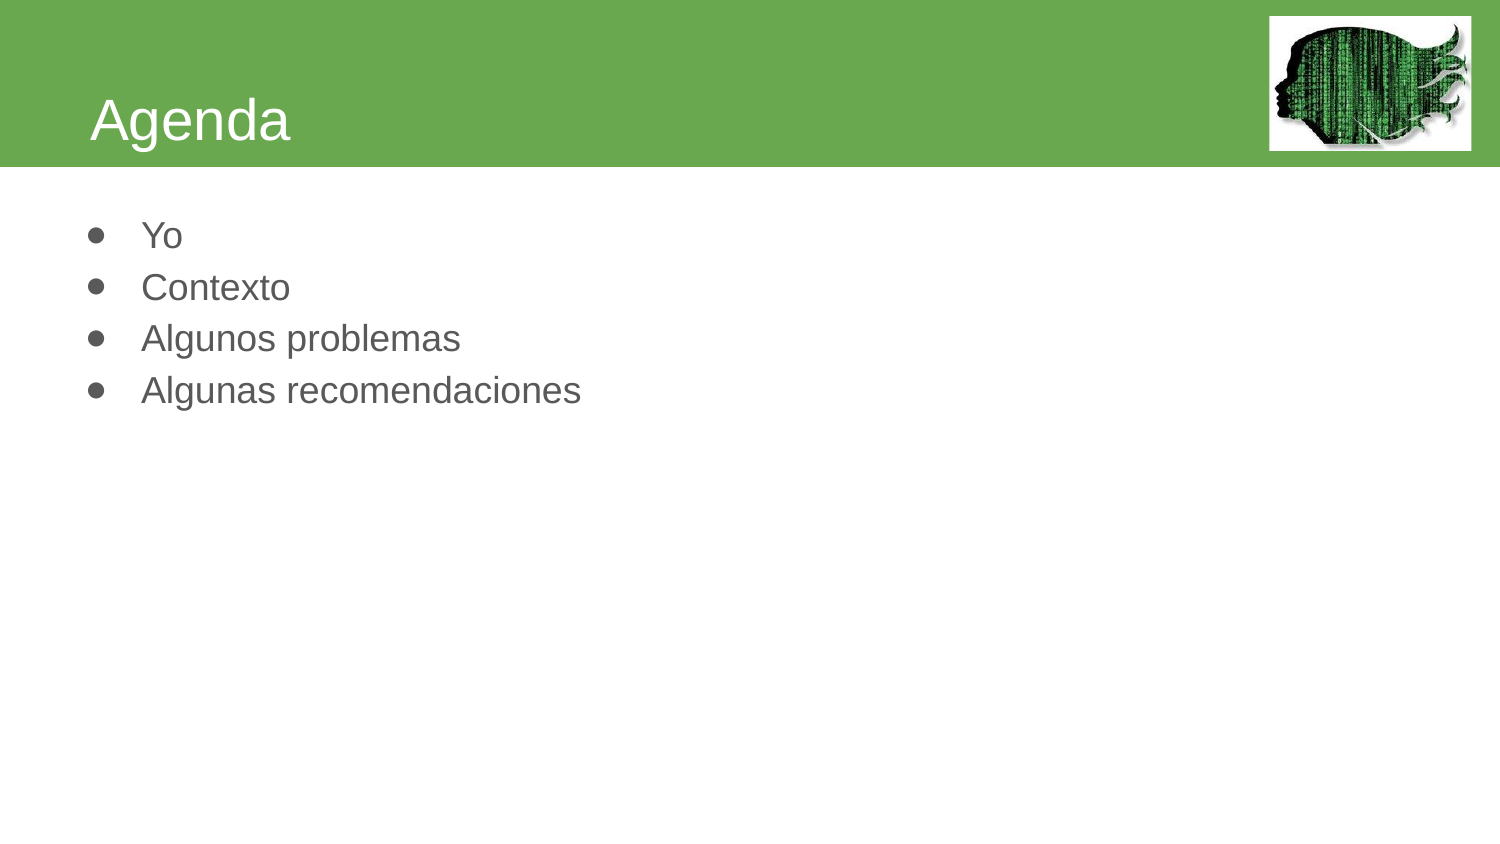

# Agenda
Yo
Contexto
Algunos problemas
Algunas recomendaciones